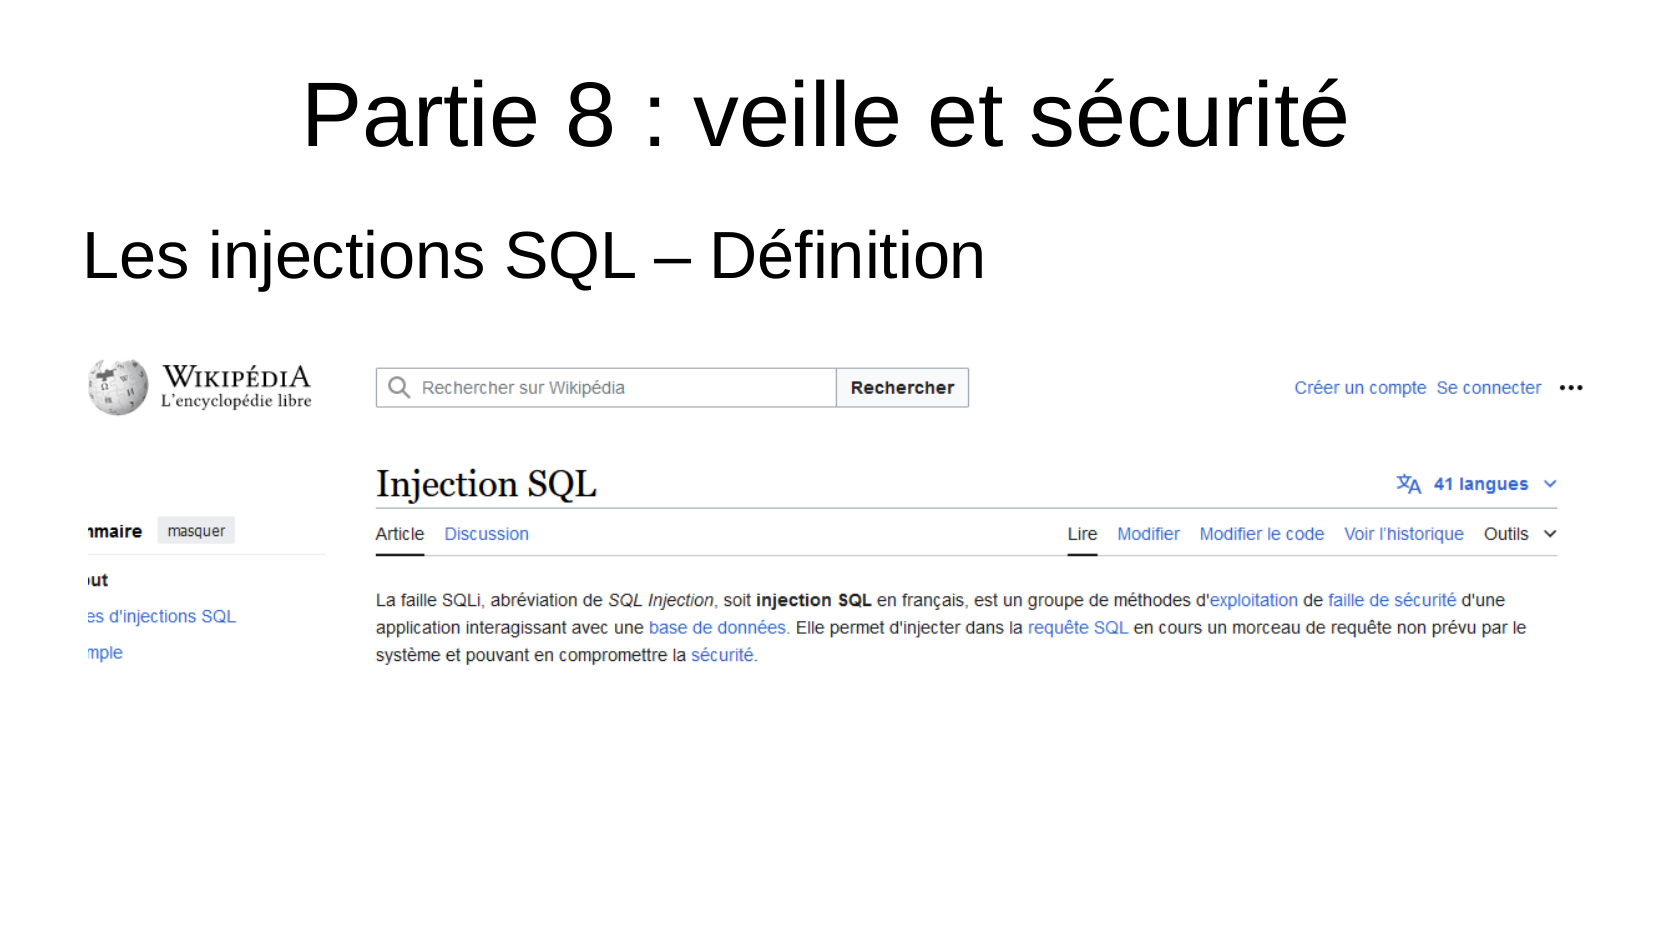

# Partie 8 : veille et sécurité
Les injections SQL – Définition